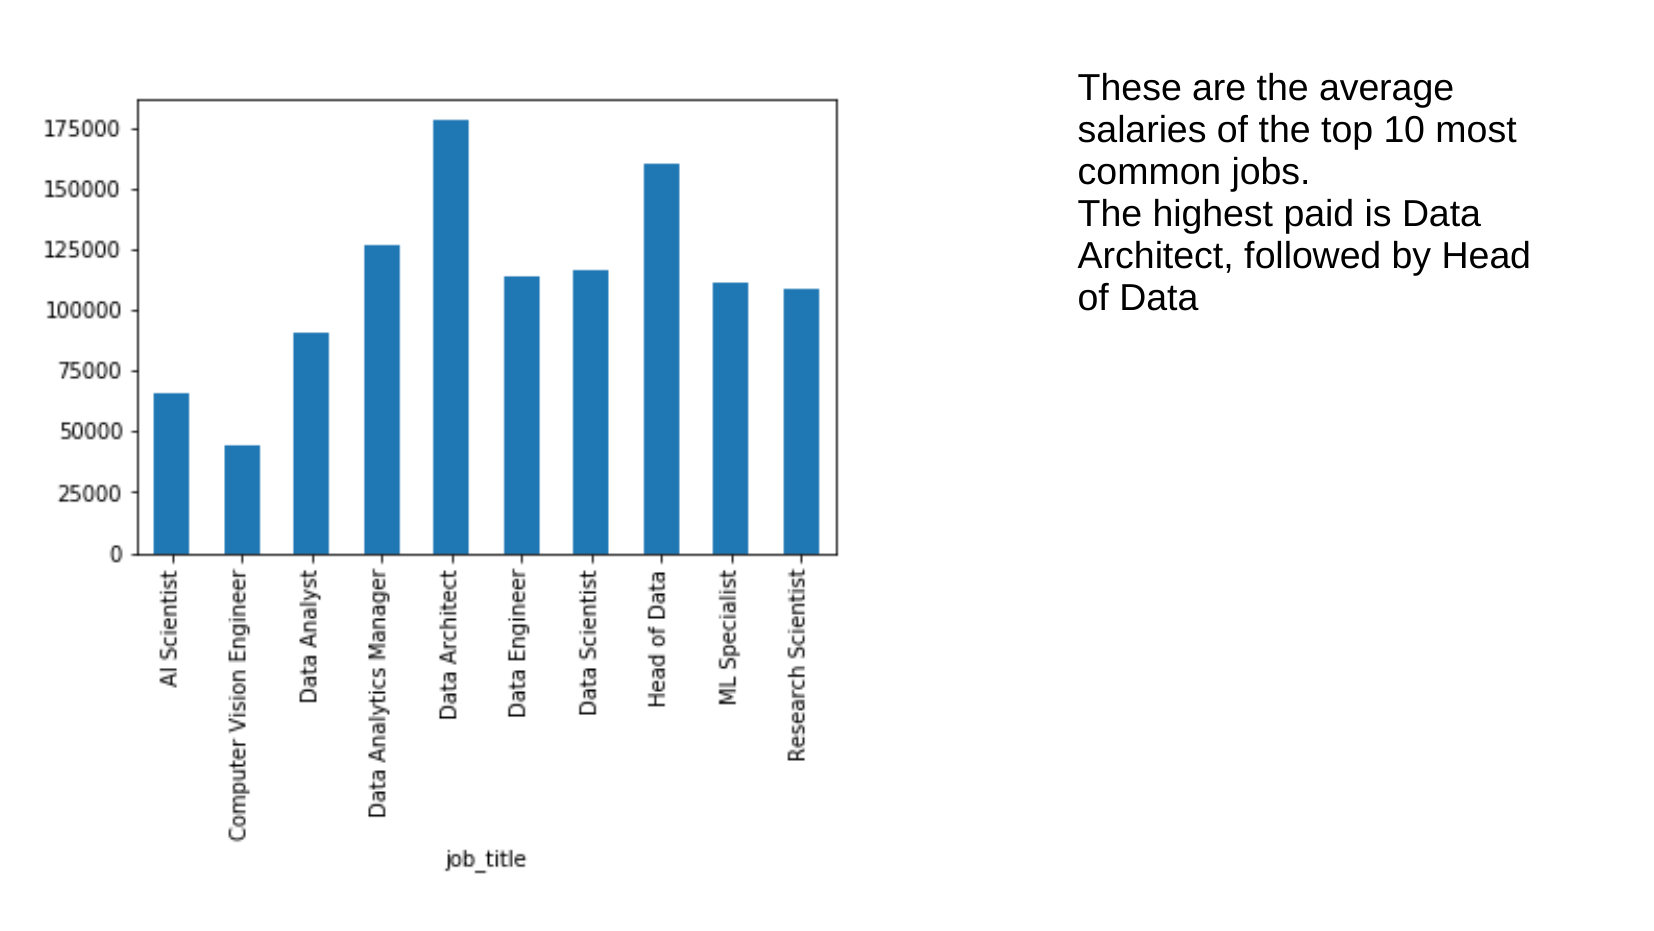

These are the average salaries of the top 10 most common jobs.
The highest paid is Data Architect, followed by Head of Data